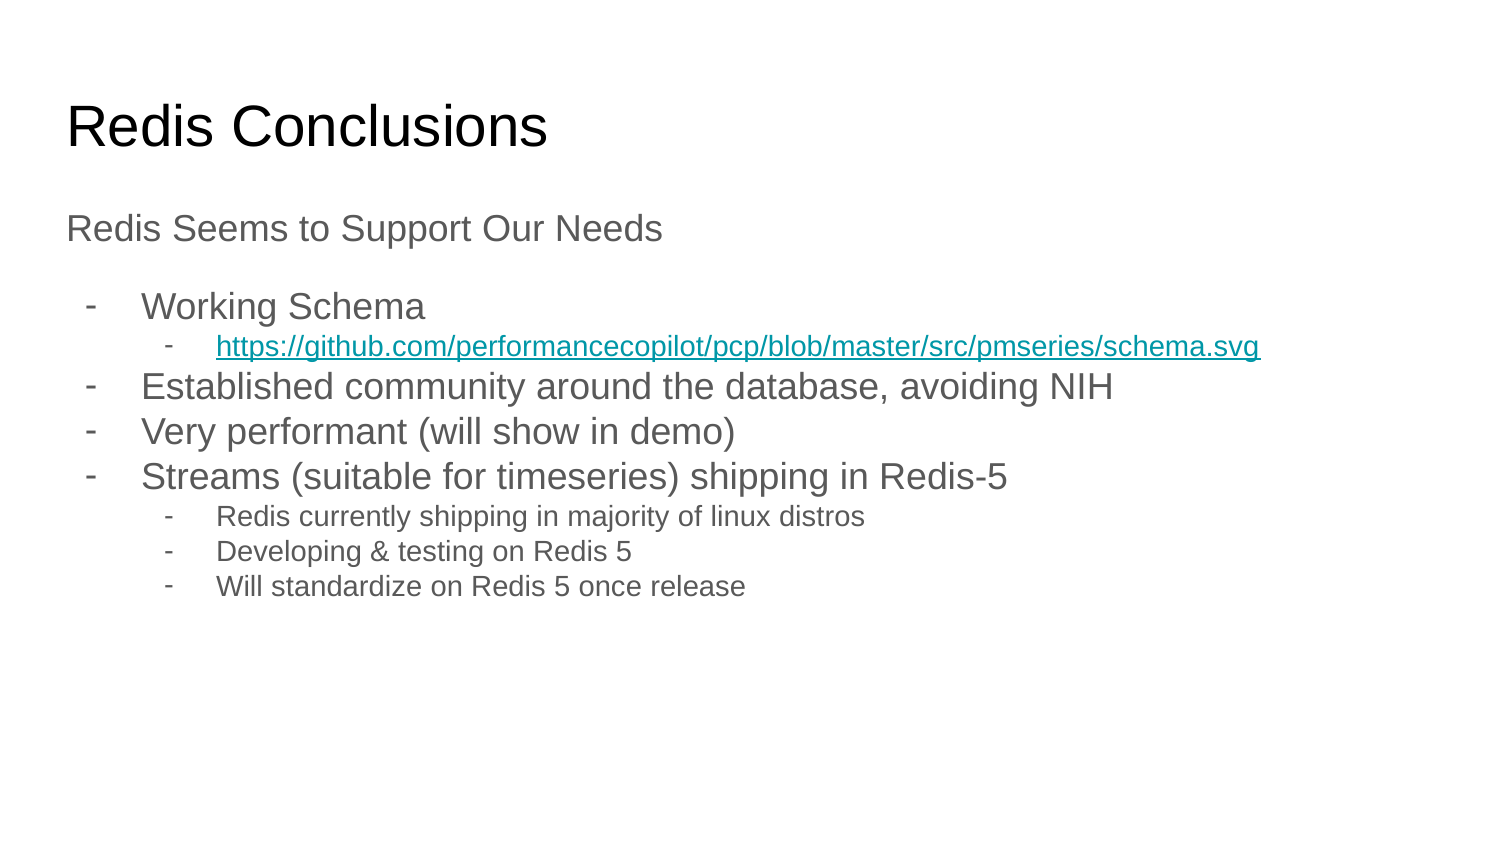

# Redis Conclusions
Redis Seems to Support Our Needs
Working Schema
https://github.com/performancecopilot/pcp/blob/master/src/pmseries/schema.svg
Established community around the database, avoiding NIH
Very performant (will show in demo)
Streams (suitable for timeseries) shipping in Redis-5
Redis currently shipping in majority of linux distros
Developing & testing on Redis 5
Will standardize on Redis 5 once release